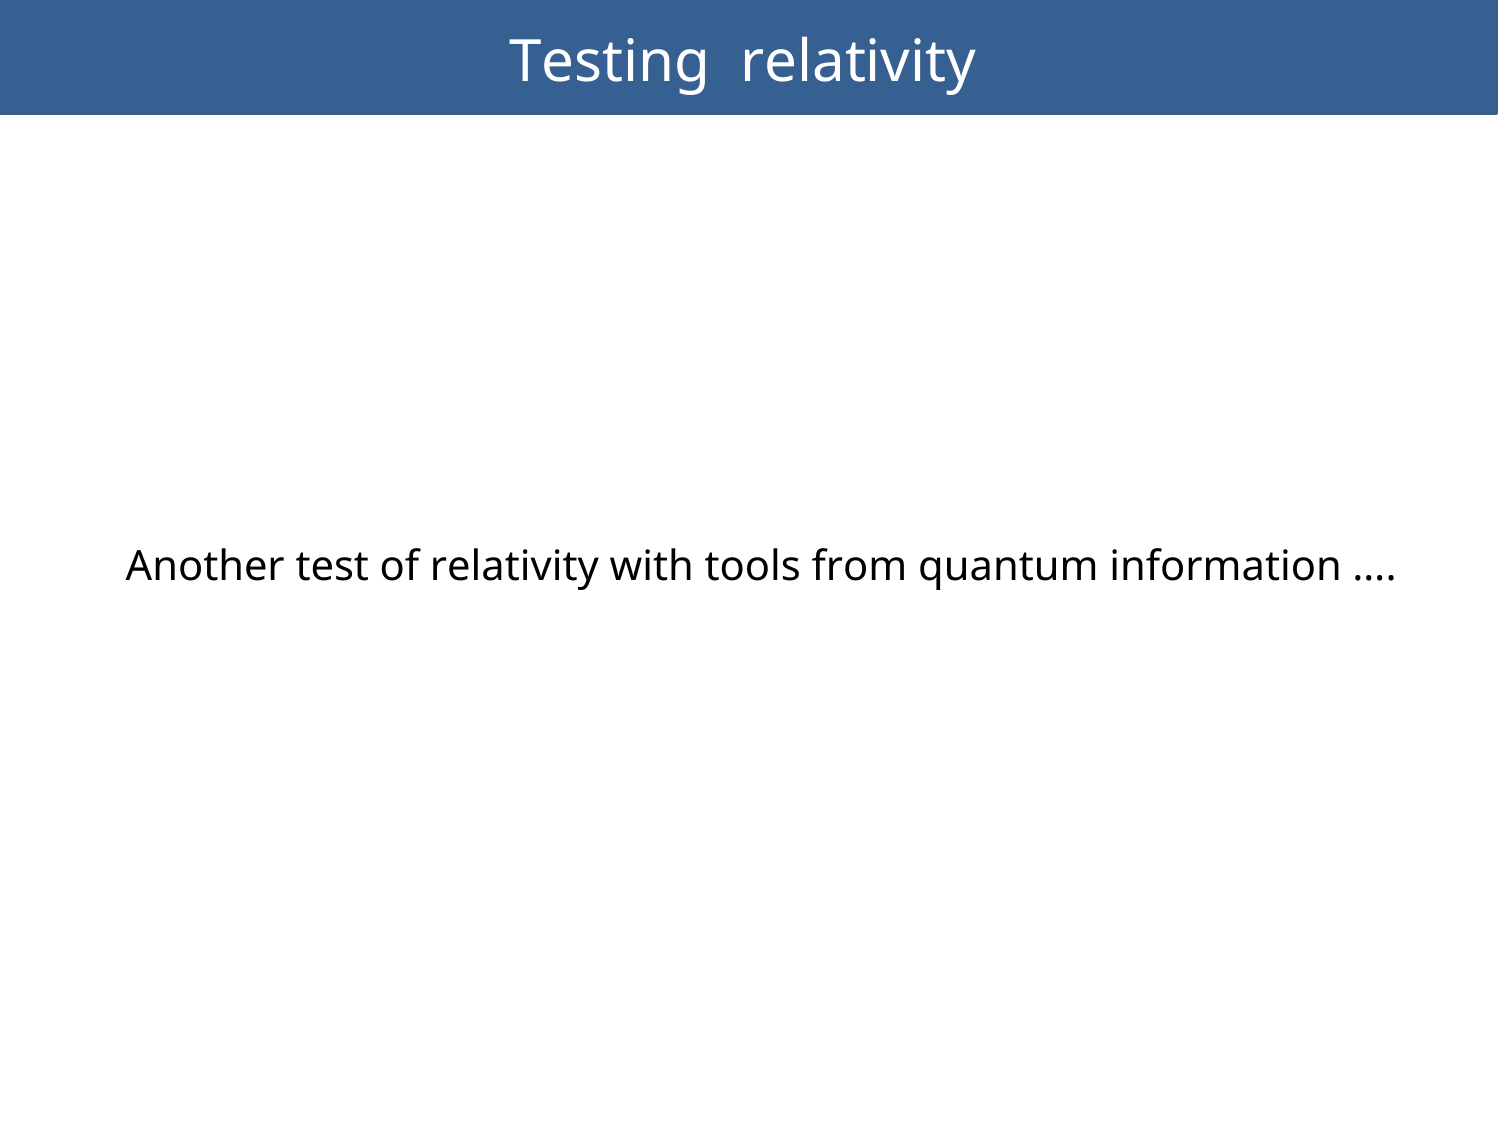

Testing relativity
Another test of relativity with tools from quantum information ….